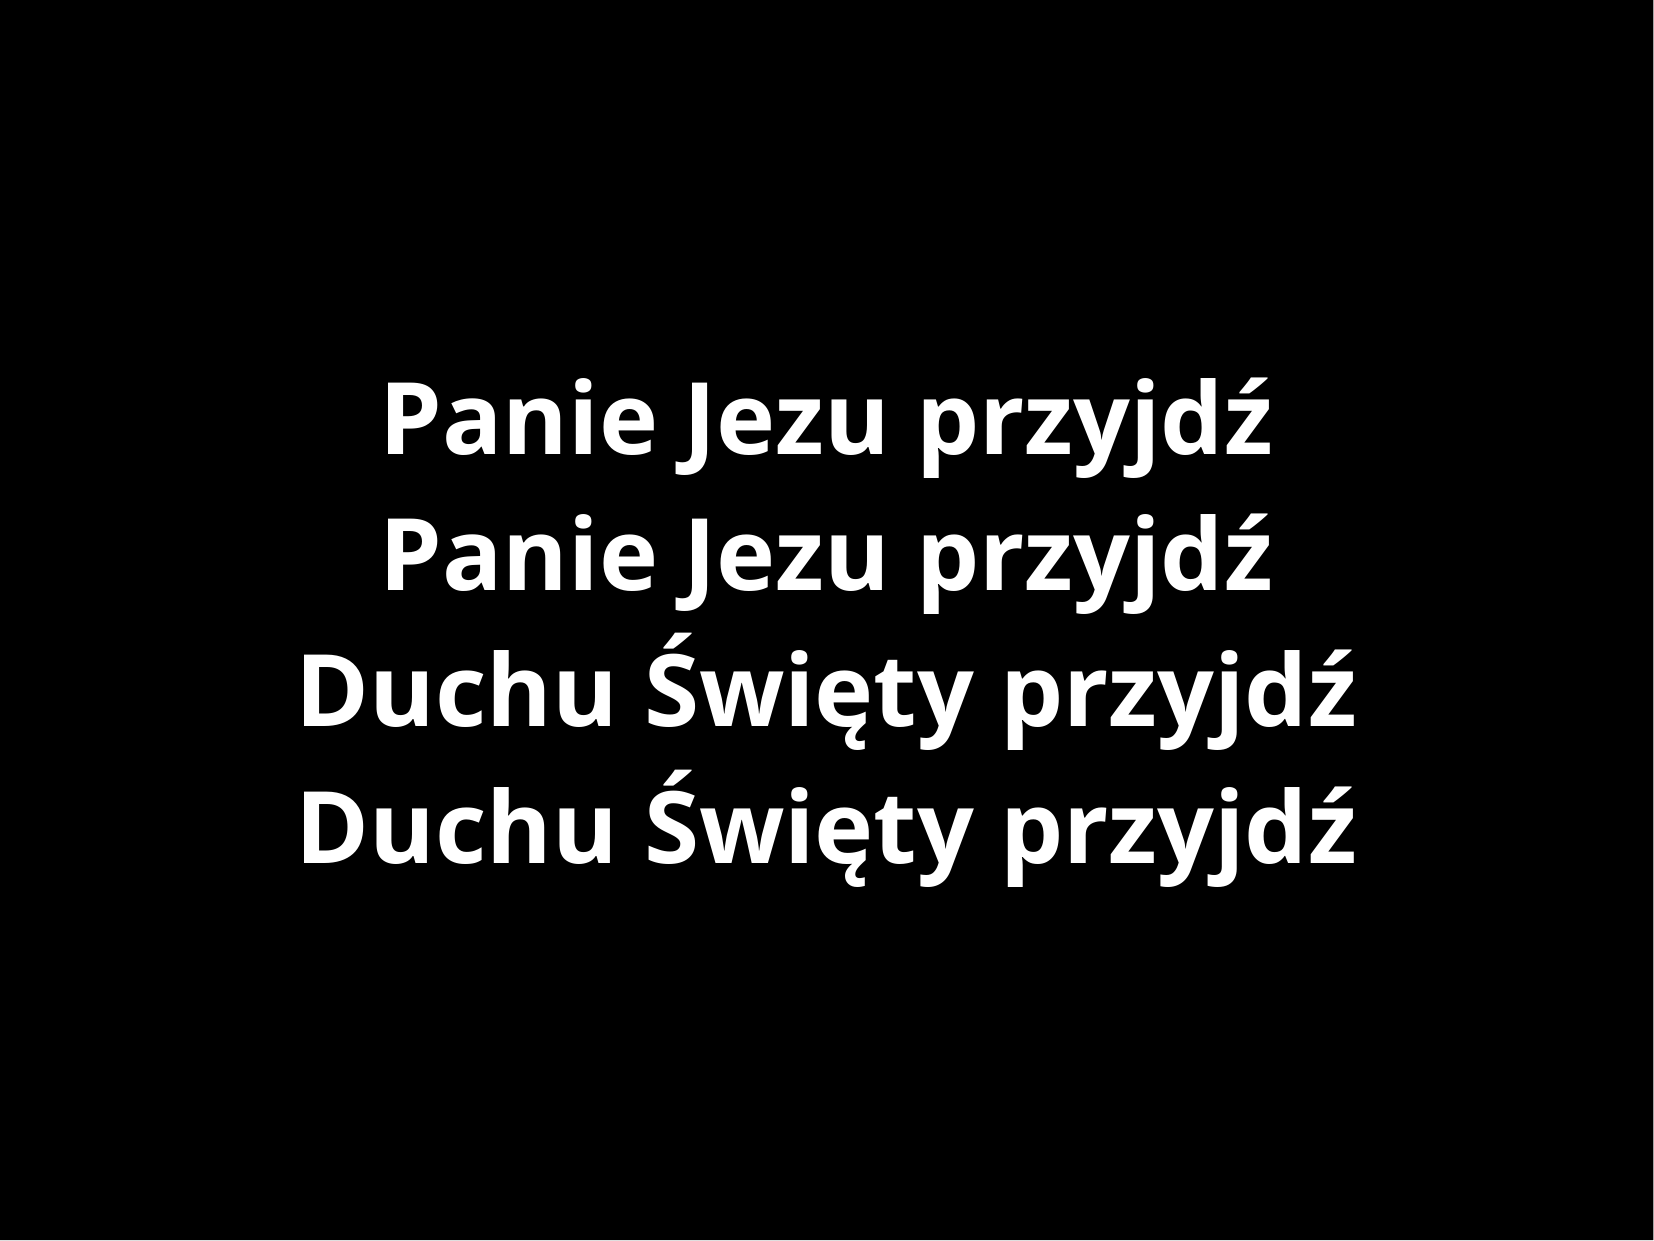

# Panie Jezu przyjdź Panie Jezu przyjdź Duchu Święty przyjdź Duchu Święty przyjdź